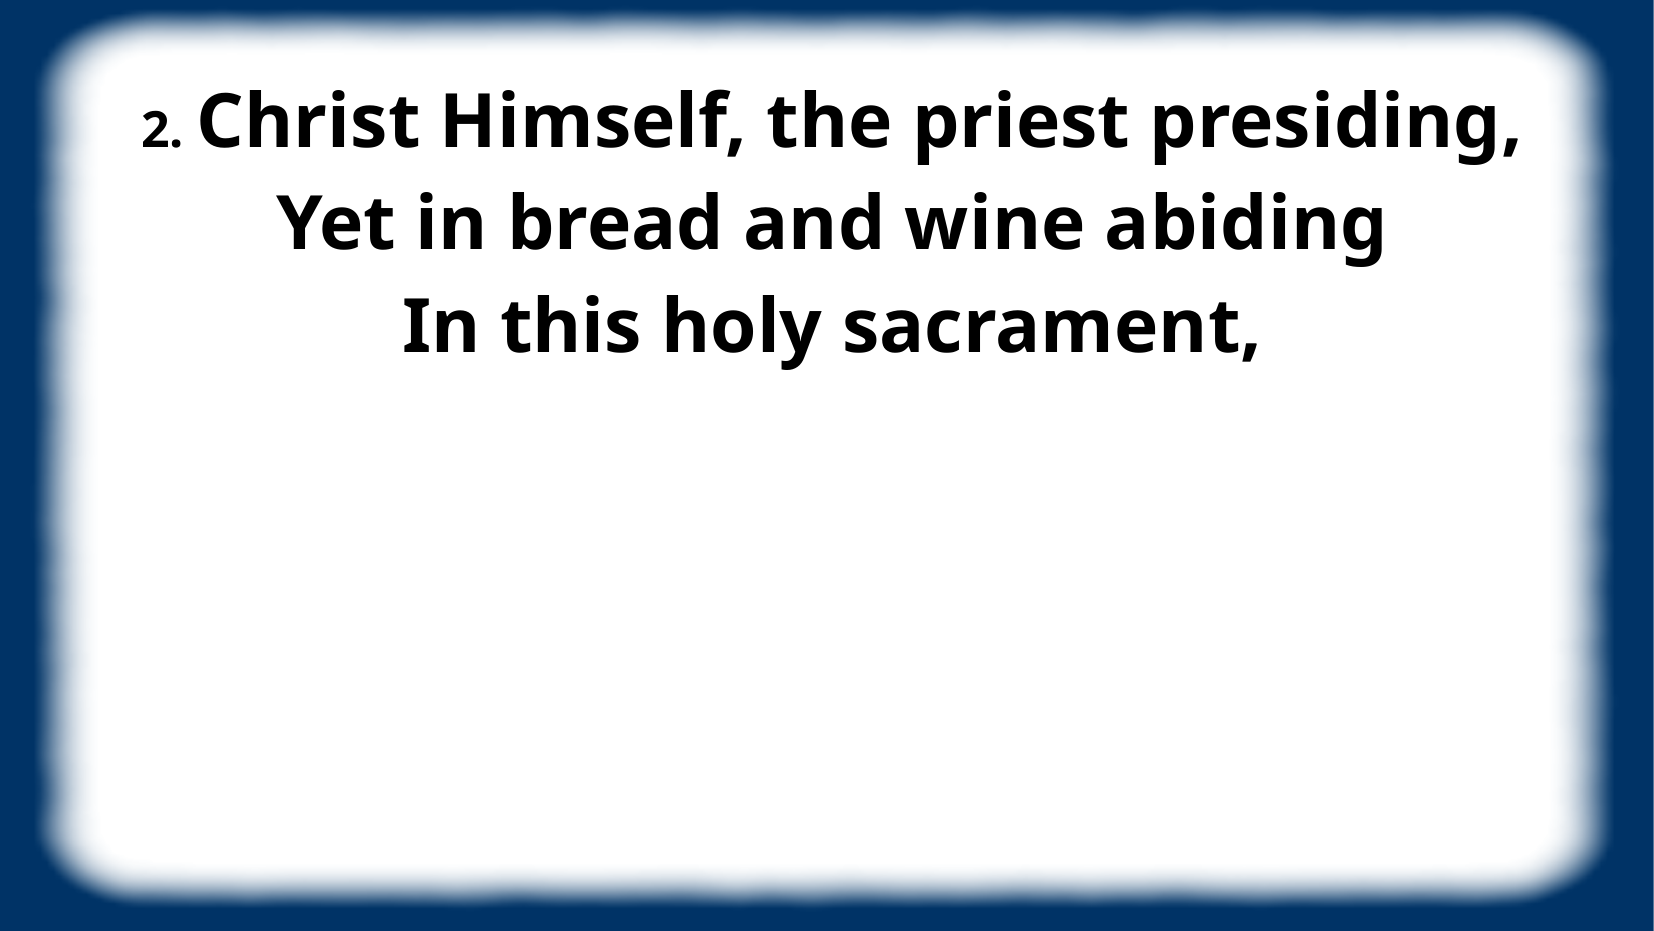

2. Christ Himself, the priest presiding,
Yet in bread and wine abiding
In this holy sacrament,